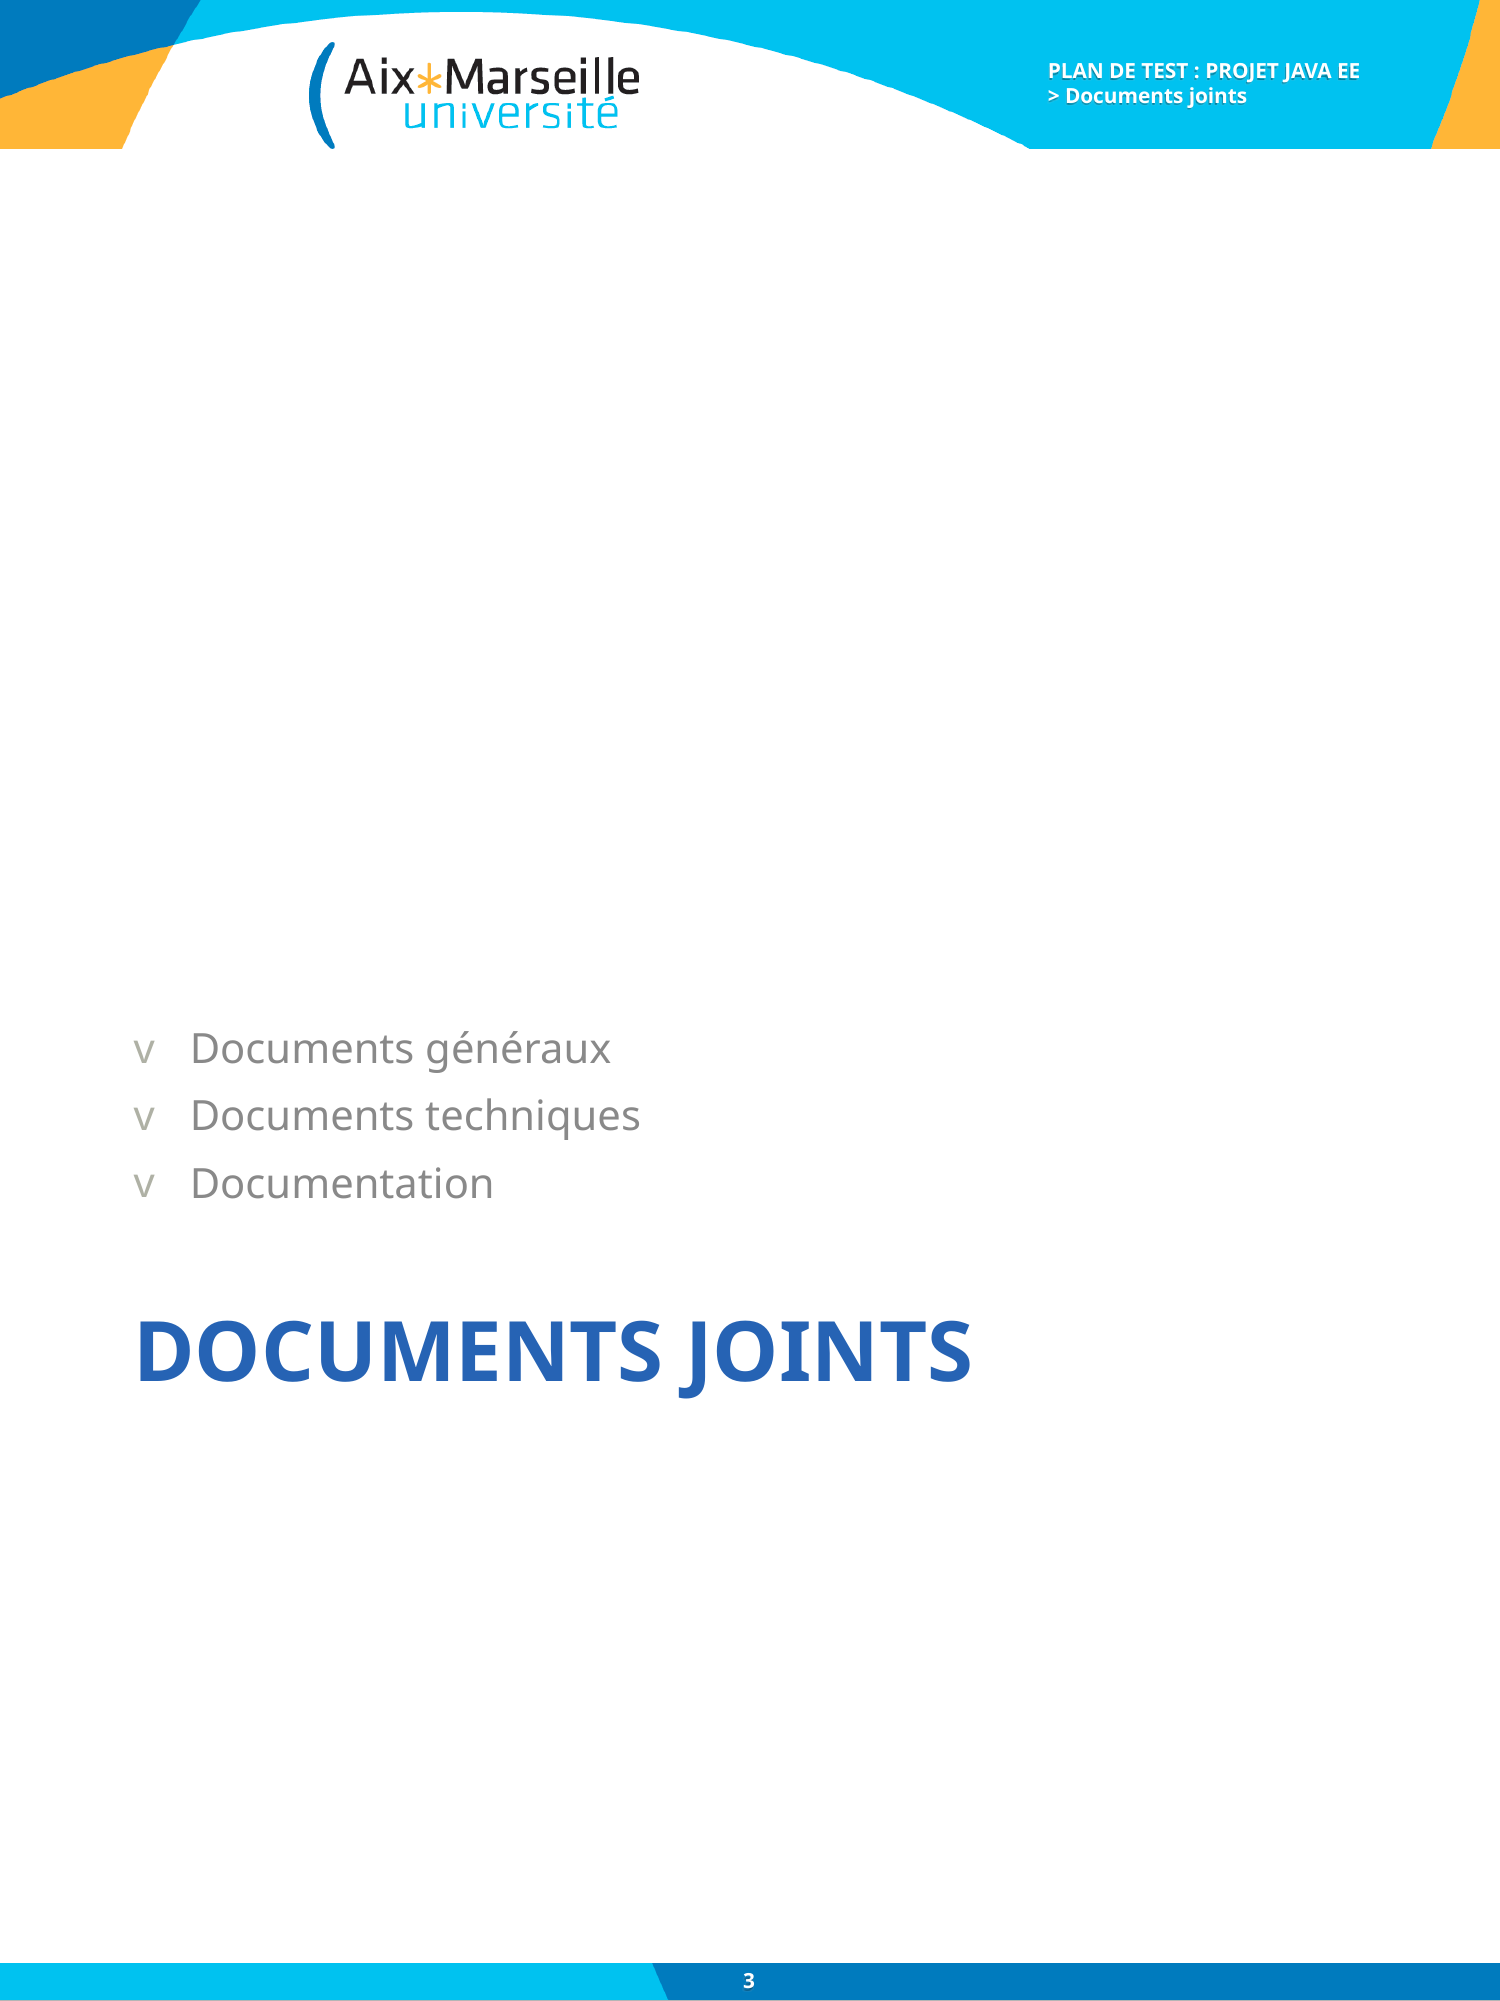

PLAN DE TEST : PROJET JAVA EE
> Documents joints
Documents généraux
Documents techniques
Documentation
# Documents joints